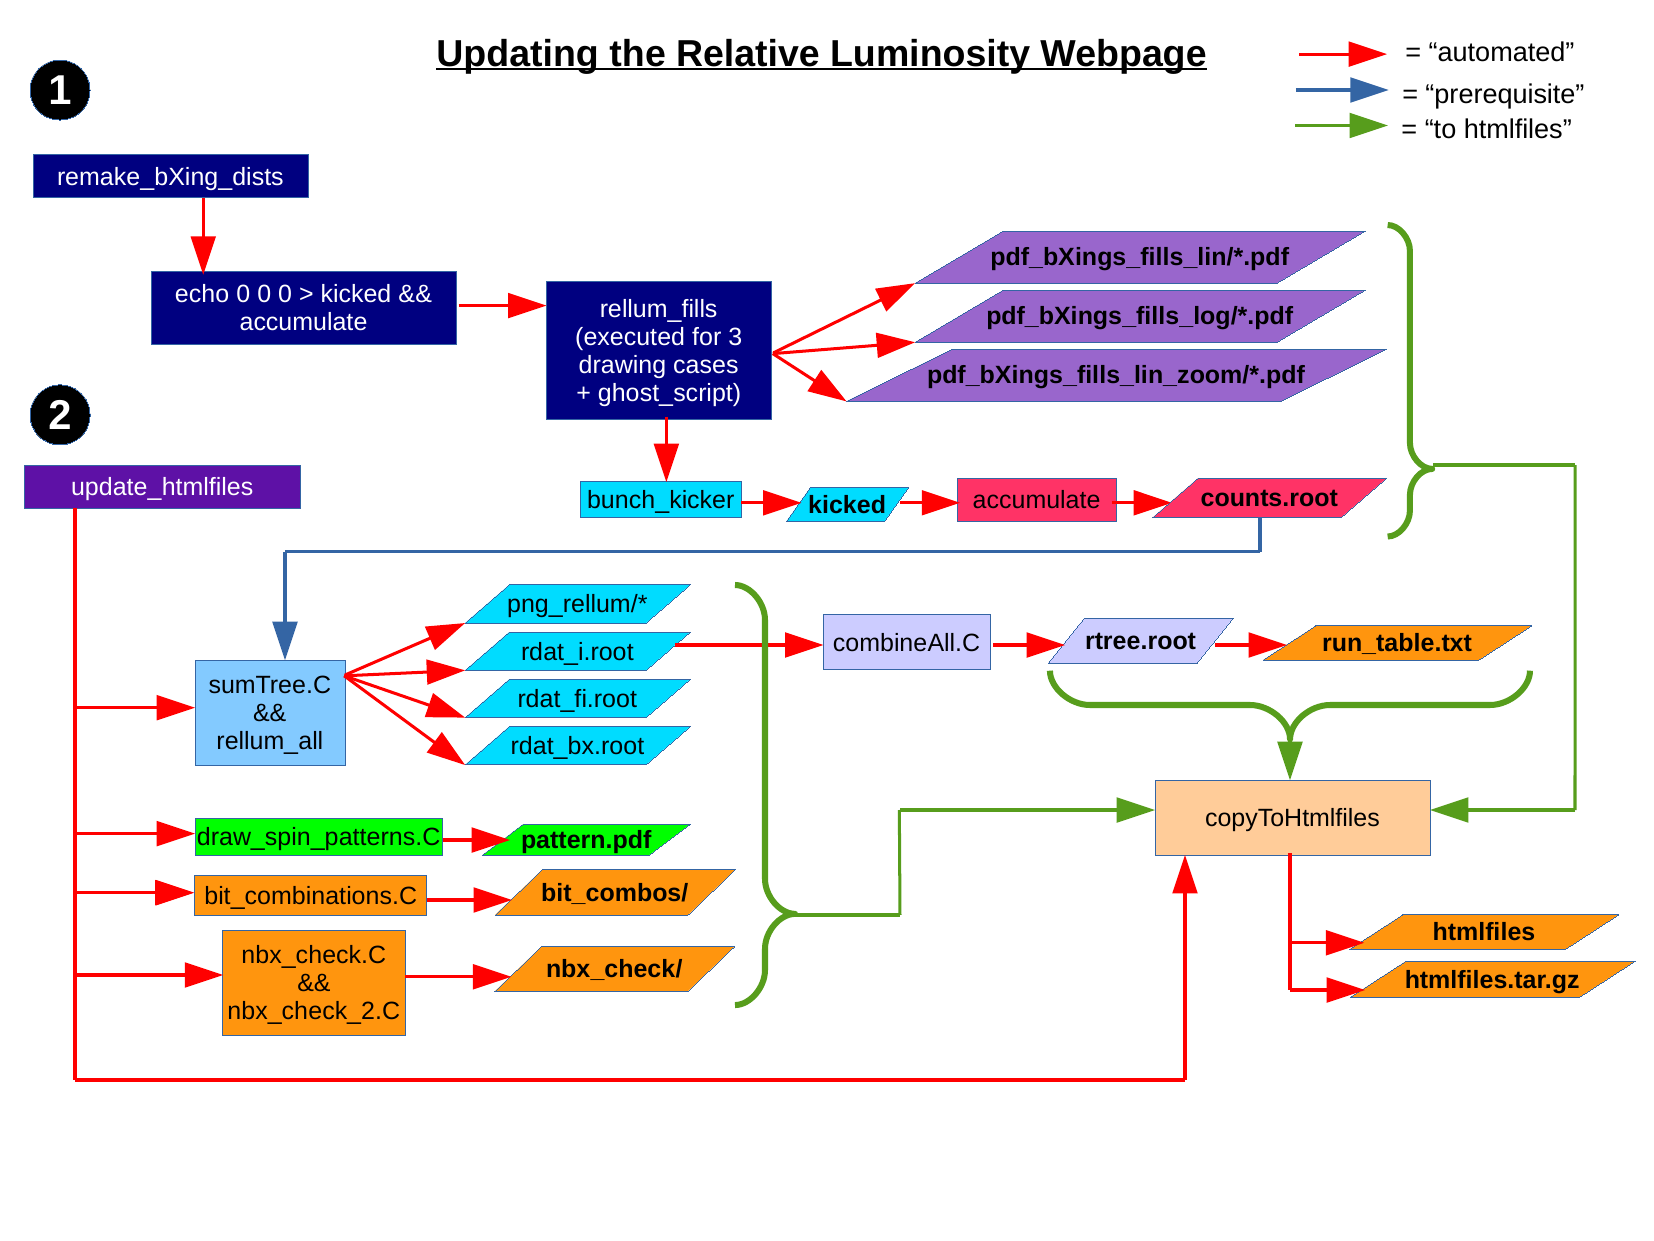

Updating the Relative Luminosity Webpage
 = “automated”
1
 = “prerequisite”
 = “to htmlfiles”
remake_bXing_dists
pdf_bXings_fills_lin/*.pdf
echo 0 0 0 > kicked &&
accumulate
rellum_fills
(executed for 3
drawing cases
+ ghost_script)
pdf_bXings_fills_log/*.pdf
pdf_bXings_fills_lin_zoom/*.pdf
2
update_htmlfiles
counts.root
accumulate
bunch_kicker
kicked
png_rellum/*
combineAll.C
rtree.root
run_table.txt
rdat_i.root
sumTree.C
&&
rellum_all
rdat_fi.root
rdat_bx.root
copyToHtmlfiles
draw_spin_patterns.C
pattern.pdf
bit_combos/
bit_combinations.C
htmlfiles
nbx_check.C
&&
nbx_check_2.C
nbx_check/
htmlfiles.tar.gz